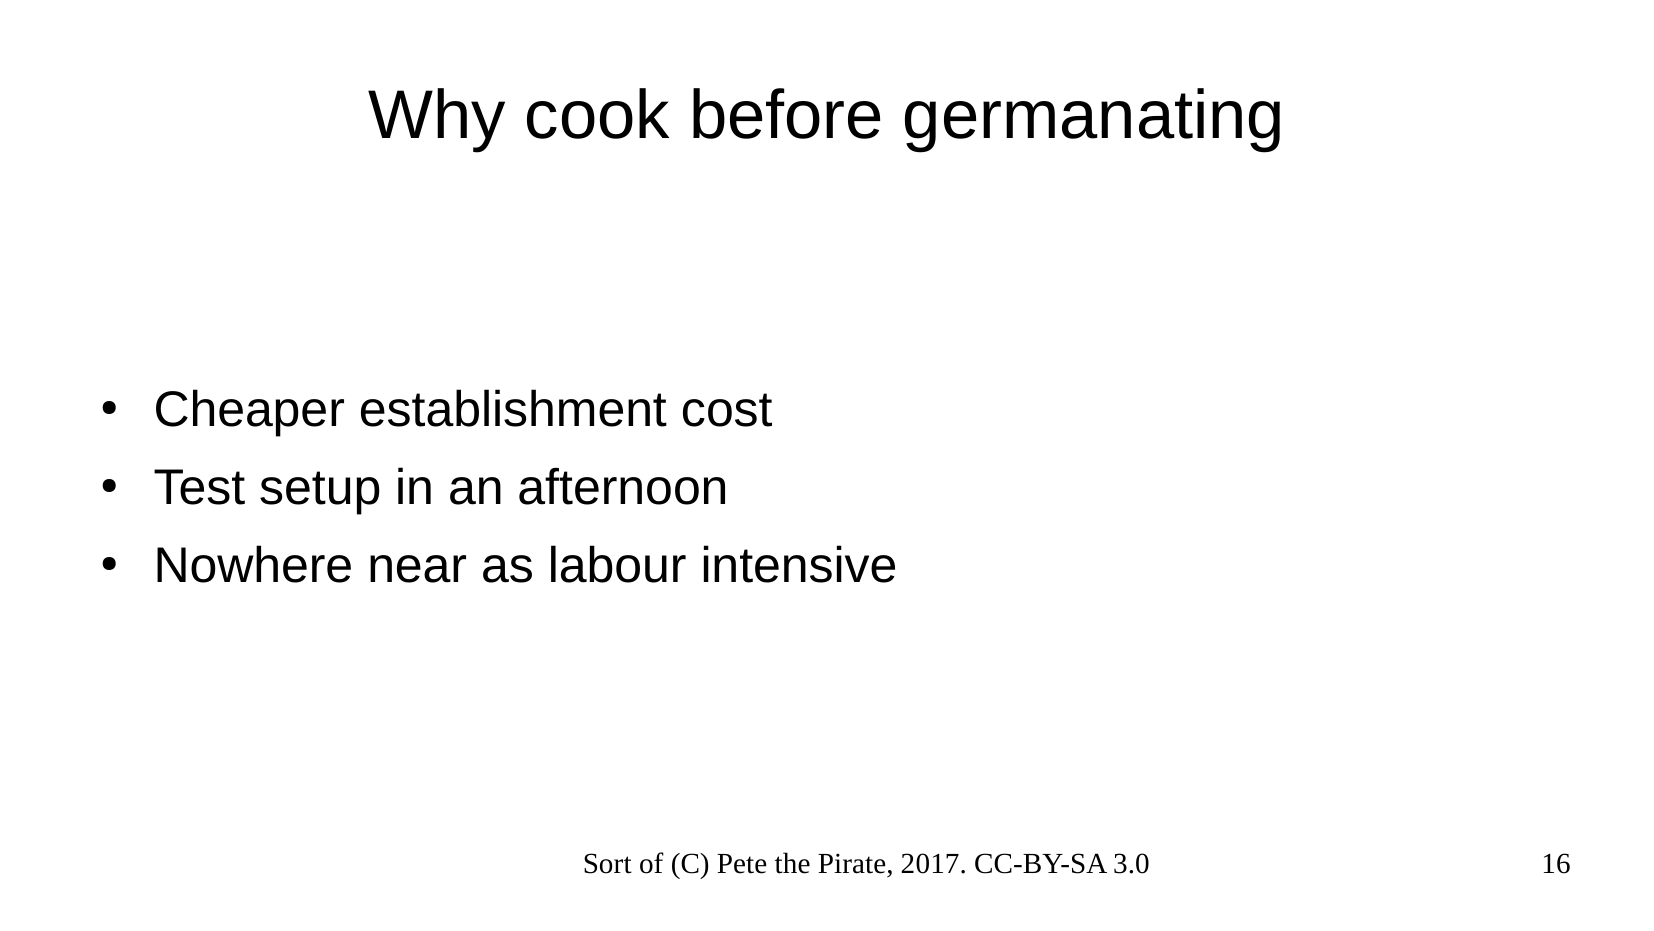

# Why cook before germanating
Cheaper establishment cost
Test setup in an afternoon
Nowhere near as labour intensive
Sort of (C) Pete the Pirate, 2017. CC-BY-SA 3.0
16